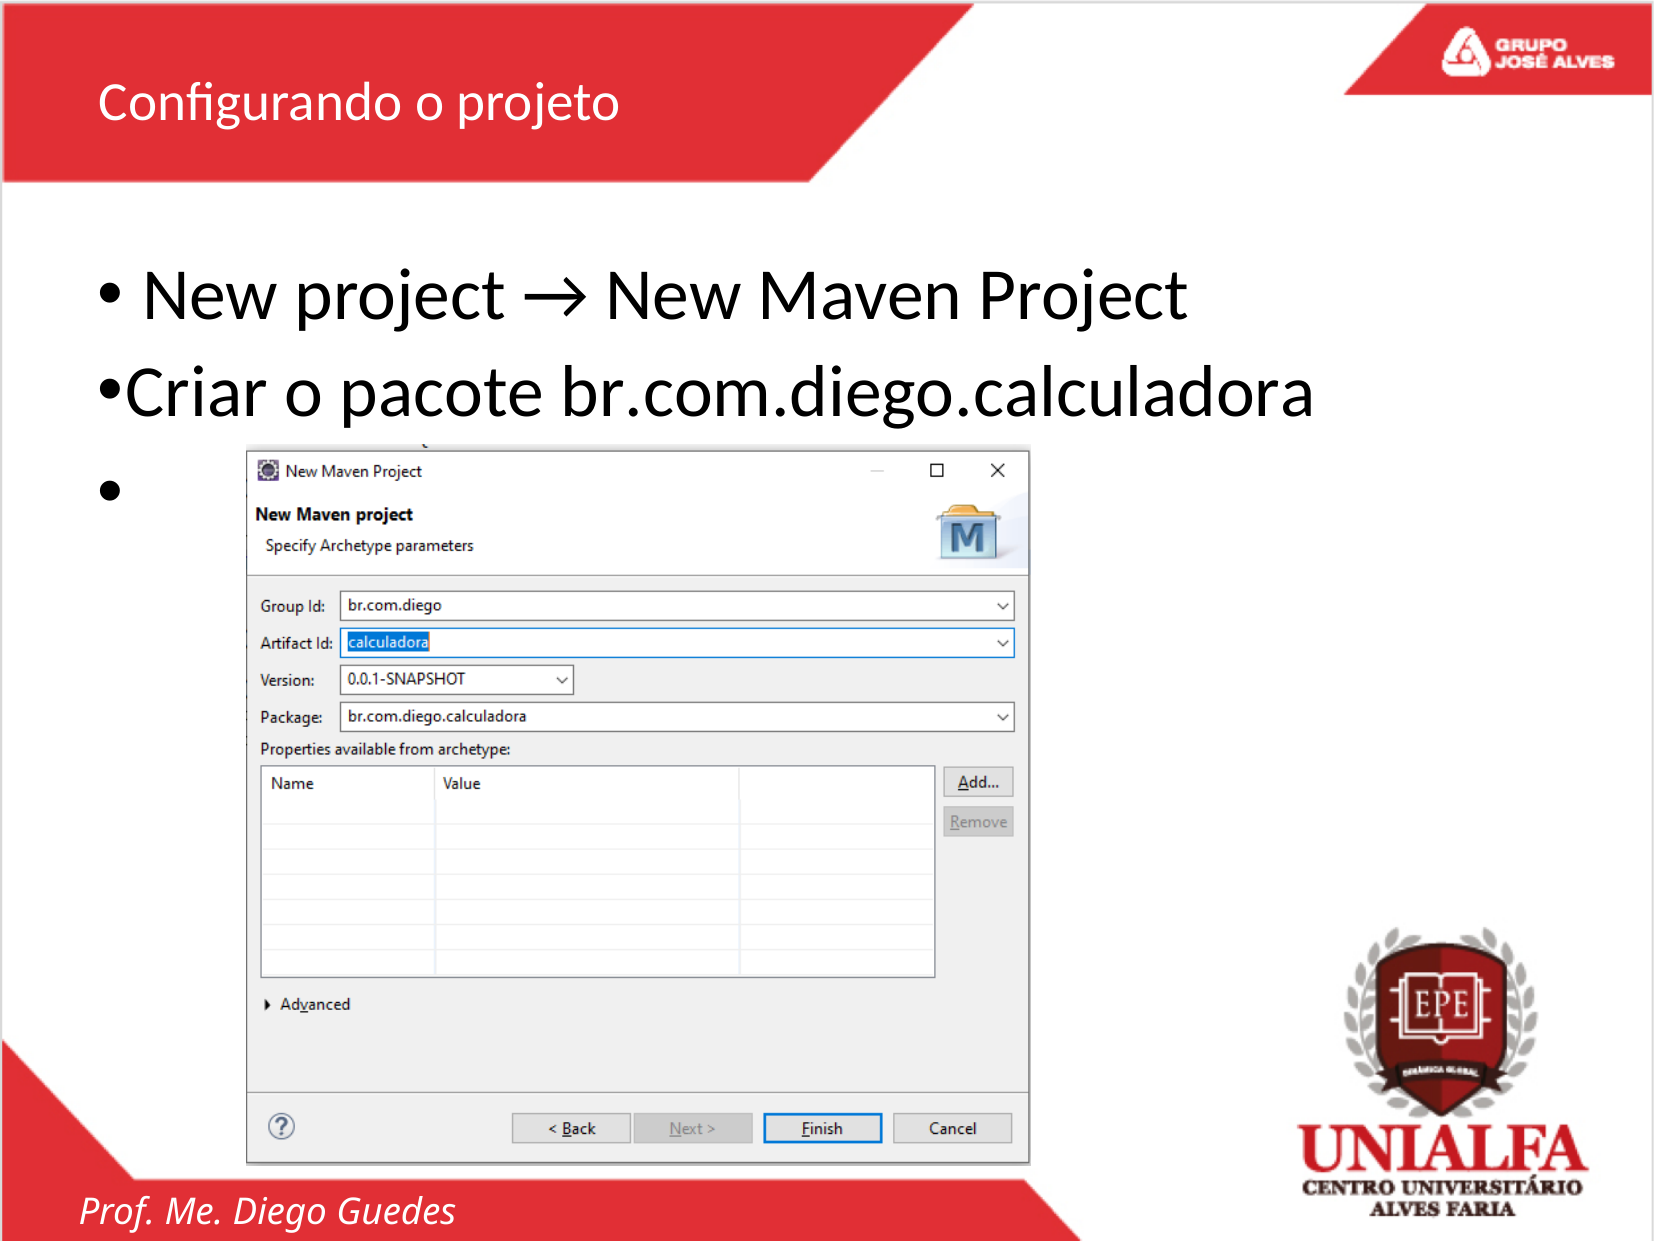

Configurando o projeto
 New project → New Maven Project
Criar o pacote br.com.diego.calculadora
Prof. Me. Diego Guedes